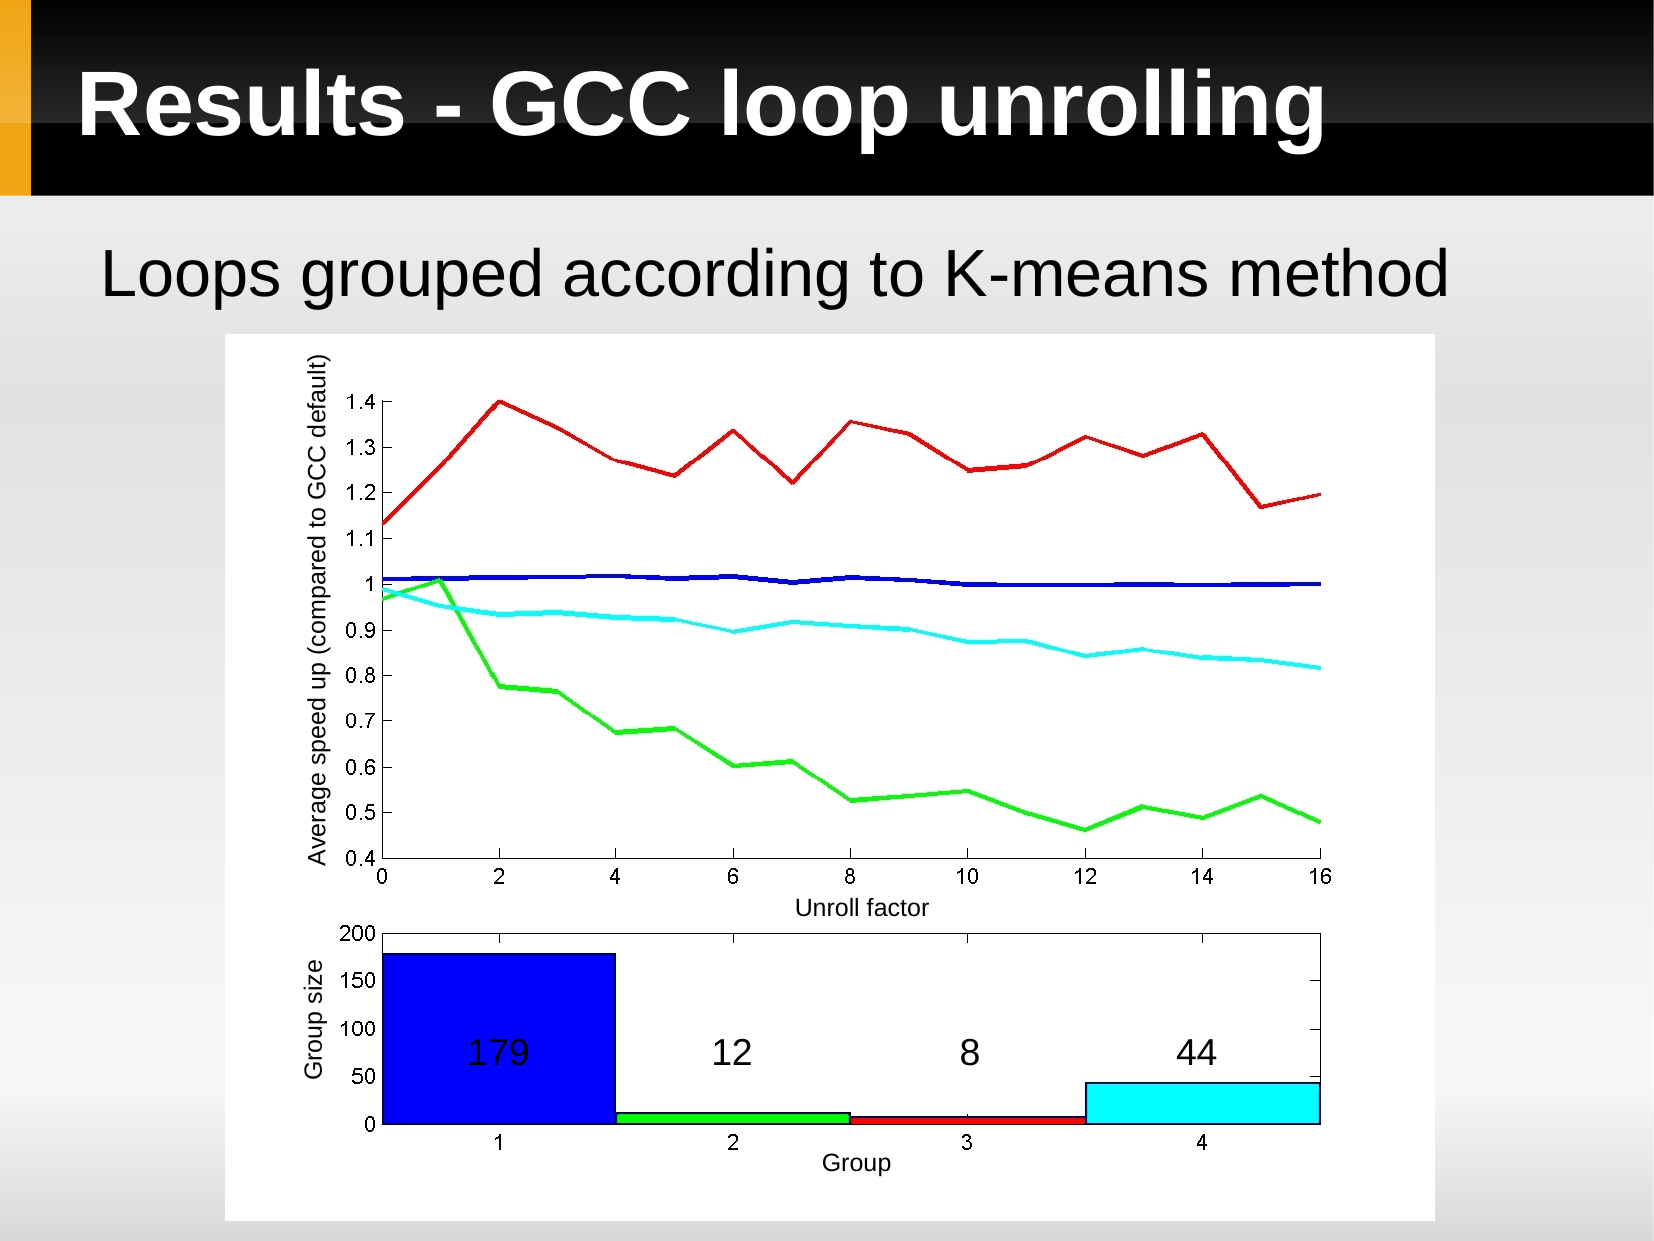

# Results - GCC loop unrolling
Loops grouped according to K-means method
Average speed up (compared to GCC default)
Unroll factor
Group size
179
12
8
44
Group